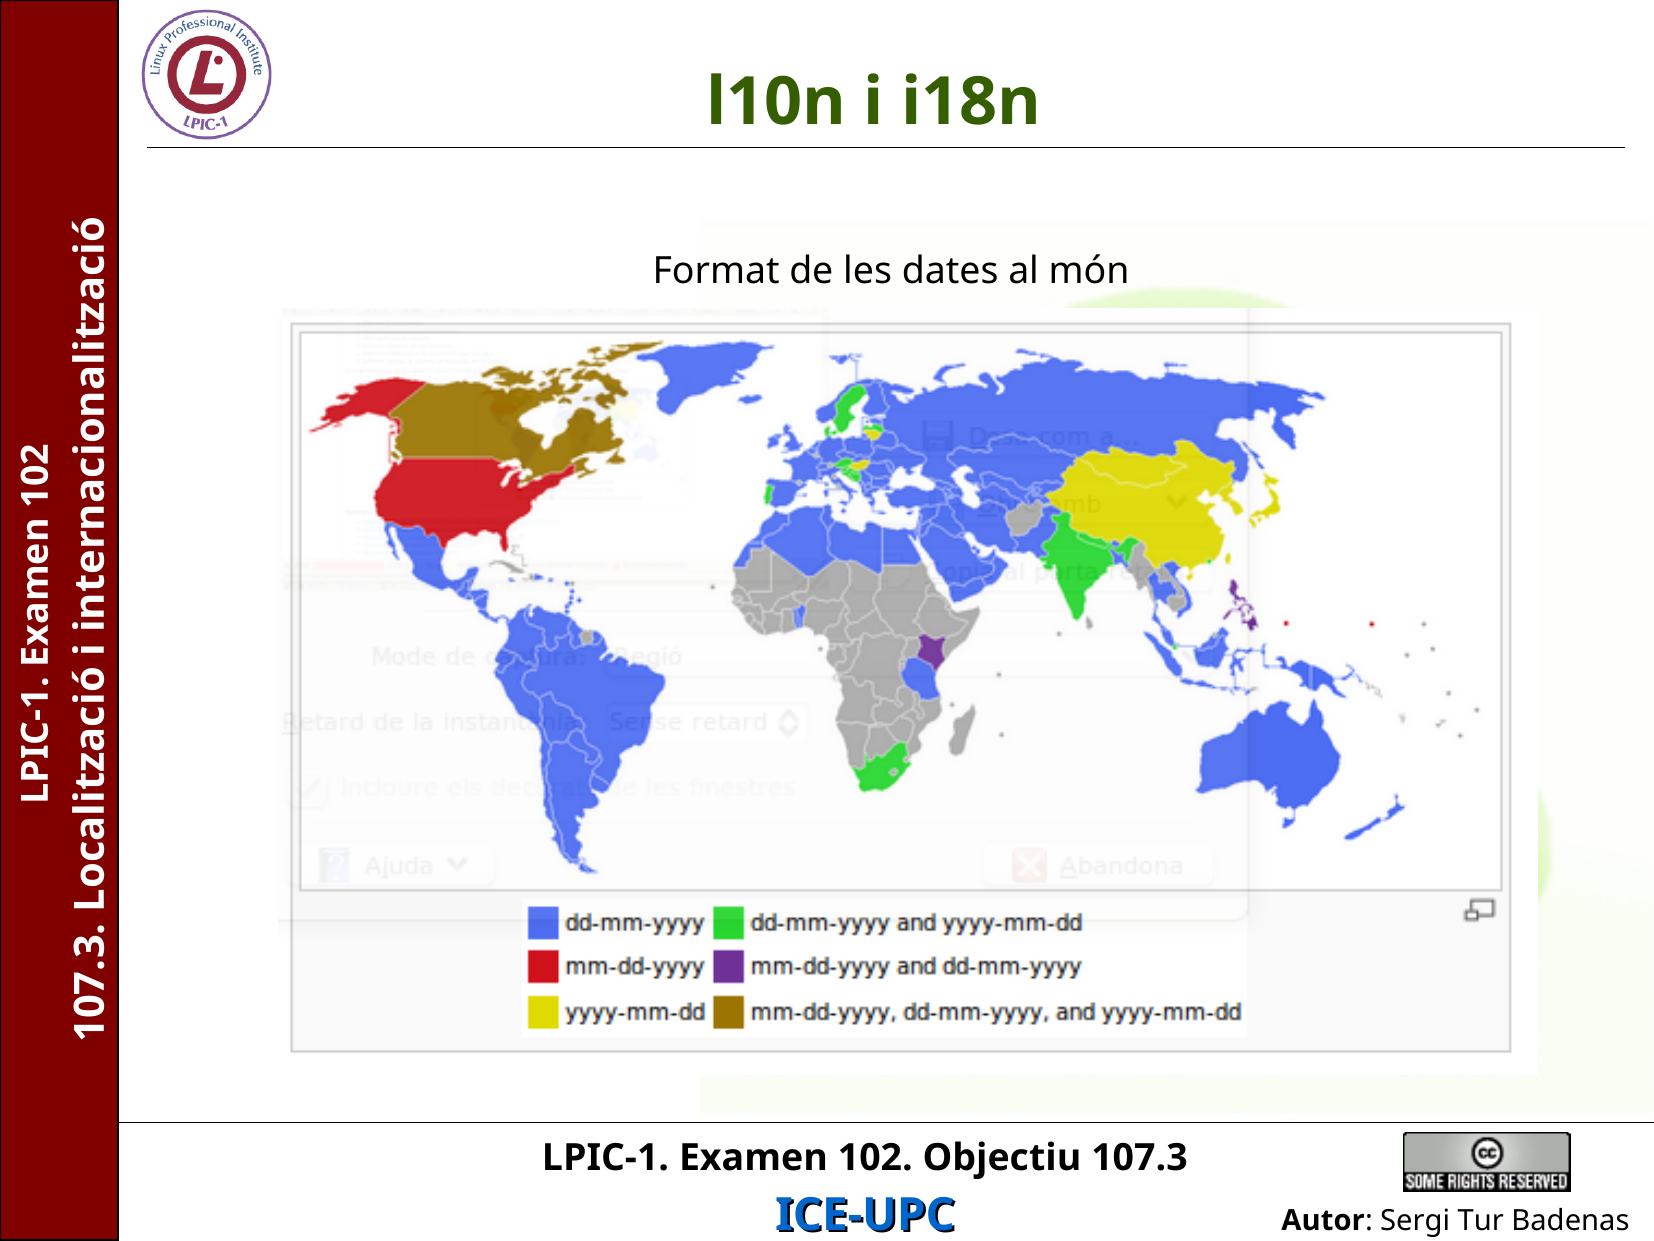

# l10n i i18n
Format de les dates al món